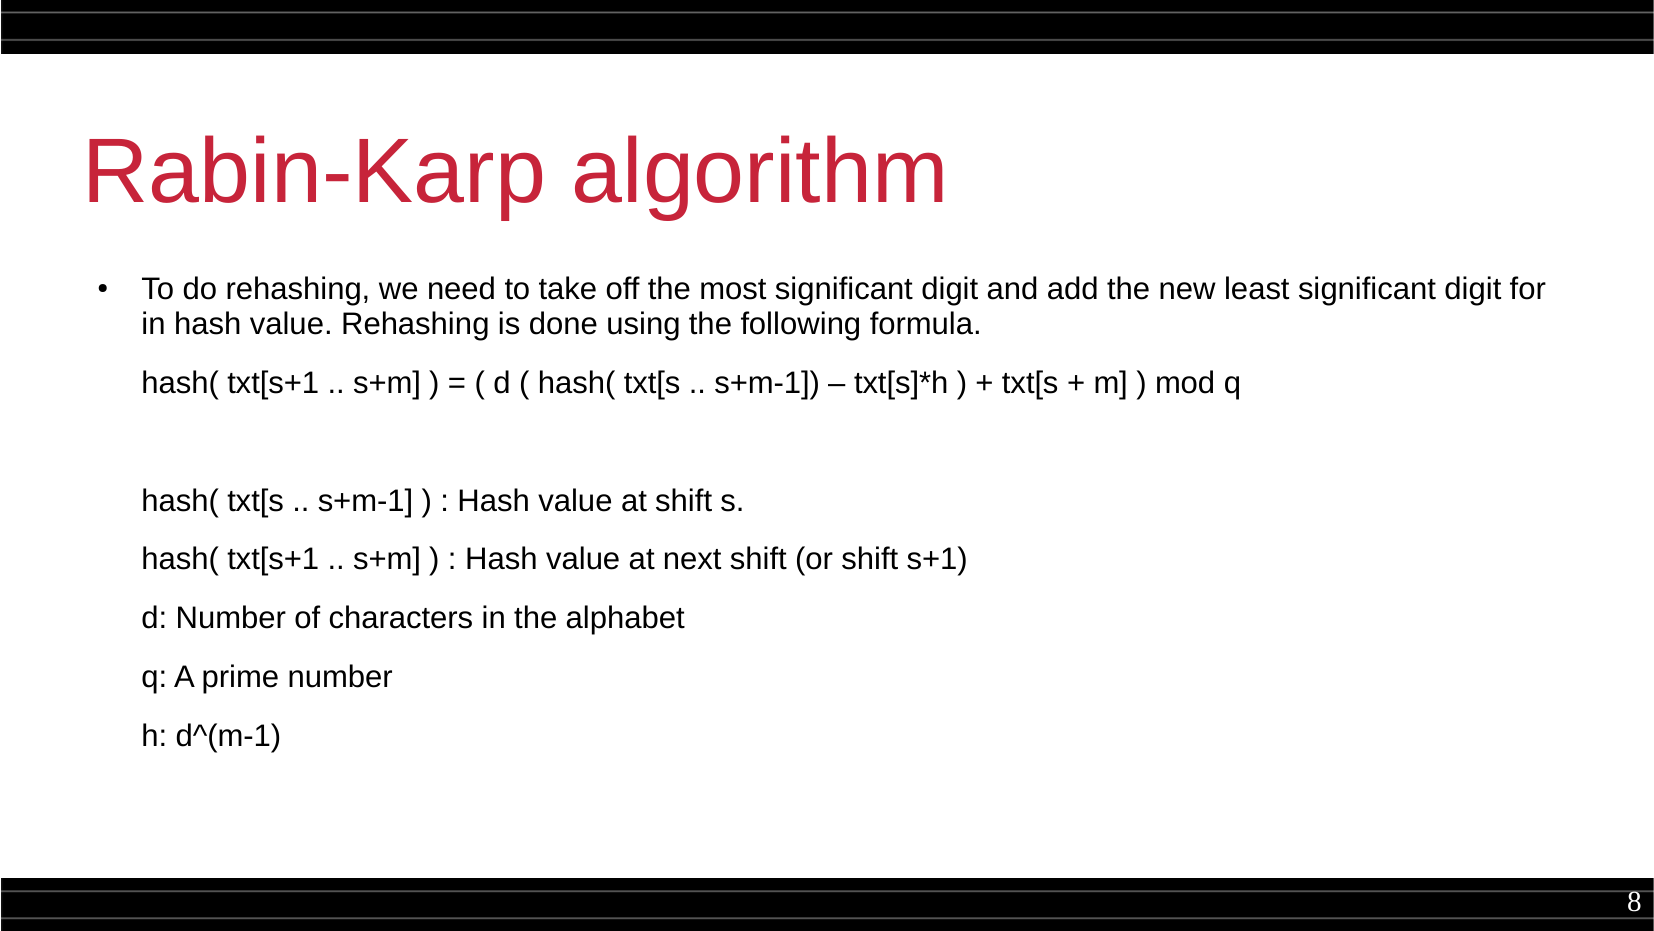

# Rabin-Karp algorithm
To do rehashing, we need to take off the most significant digit and add the new least significant digit for in hash value. Rehashing is done using the following formula.
hash( txt[s+1 .. s+m] ) = ( d ( hash( txt[s .. s+m-1]) – txt[s]*h ) + txt[s + m] ) mod q
hash( txt[s .. s+m-1] ) : Hash value at shift s.
hash( txt[s+1 .. s+m] ) : Hash value at next shift (or shift s+1)
d: Number of characters in the alphabet
q: A prime number
h: d^(m-1)